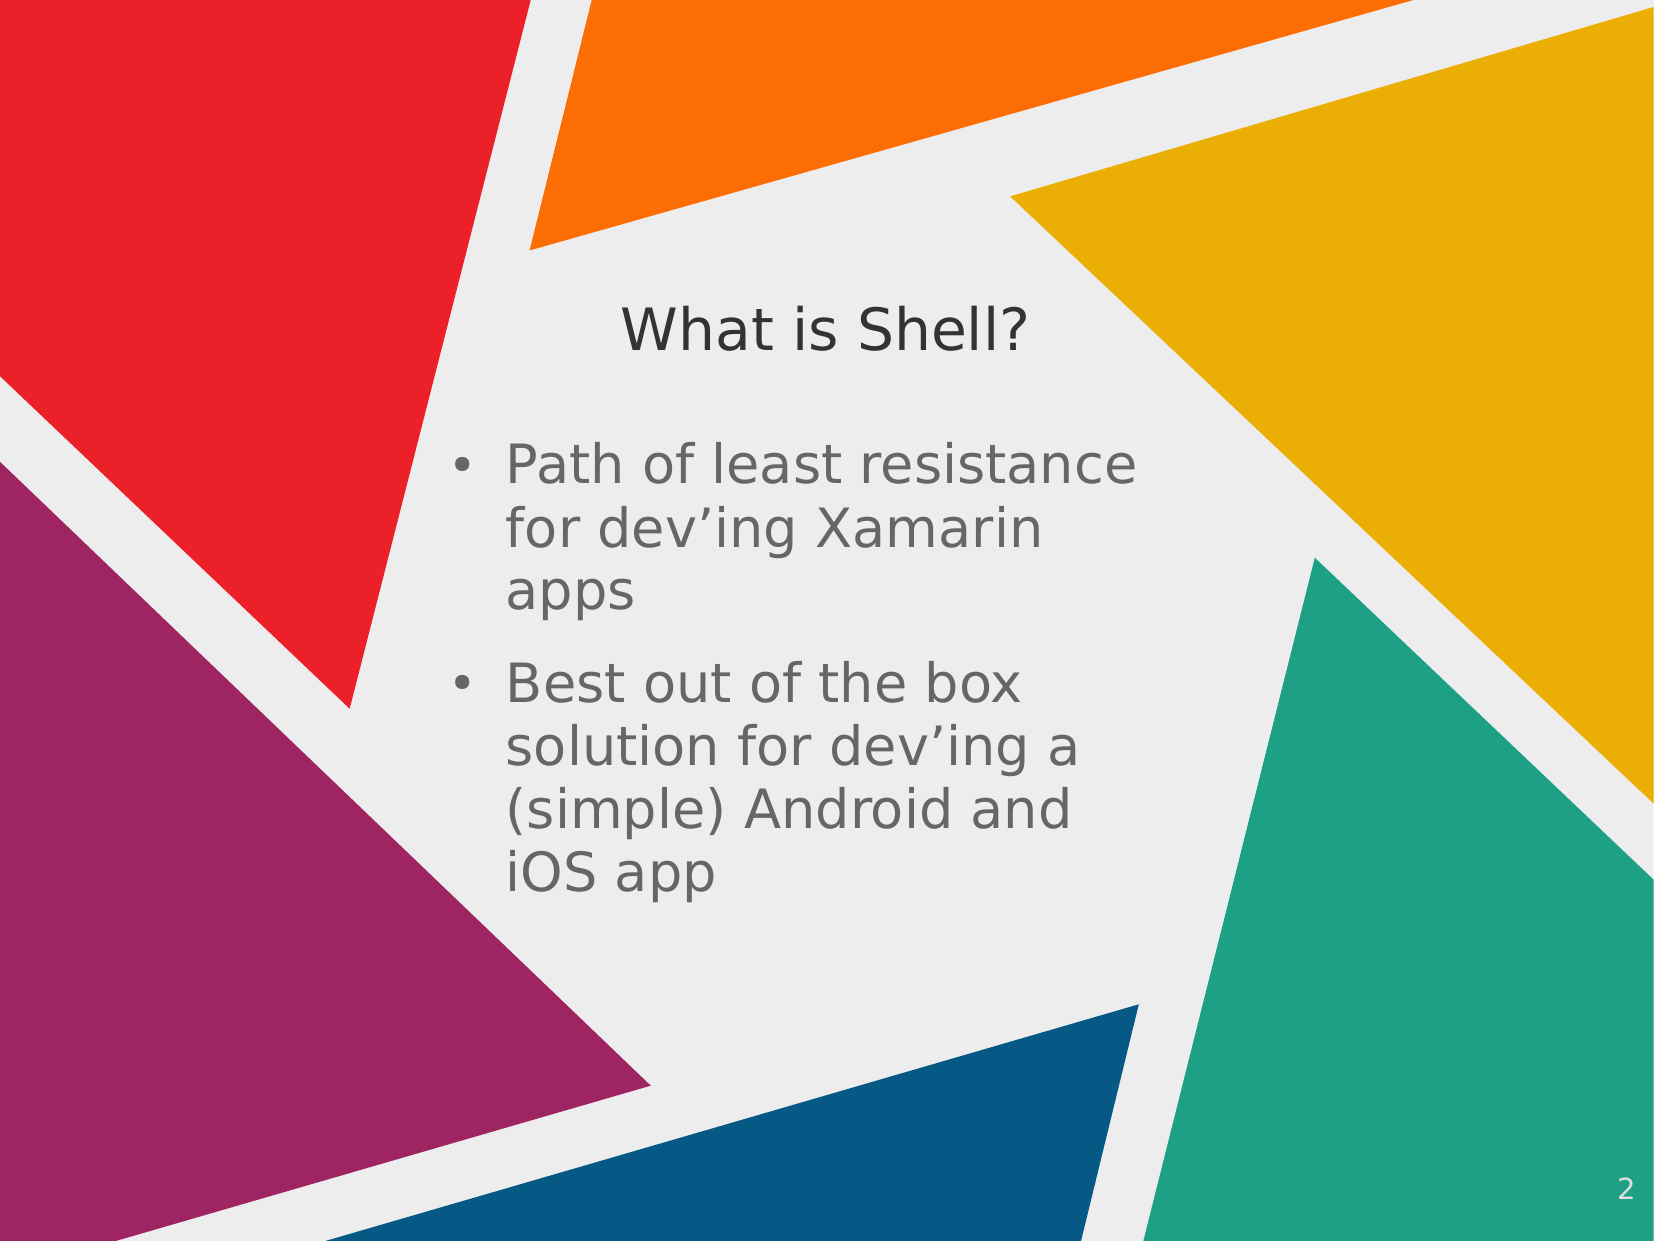

# What is Shell?
Path of least resistance for dev’ing Xamarin apps
Best out of the box solution for dev’ing a (simple) Android and iOS app
2